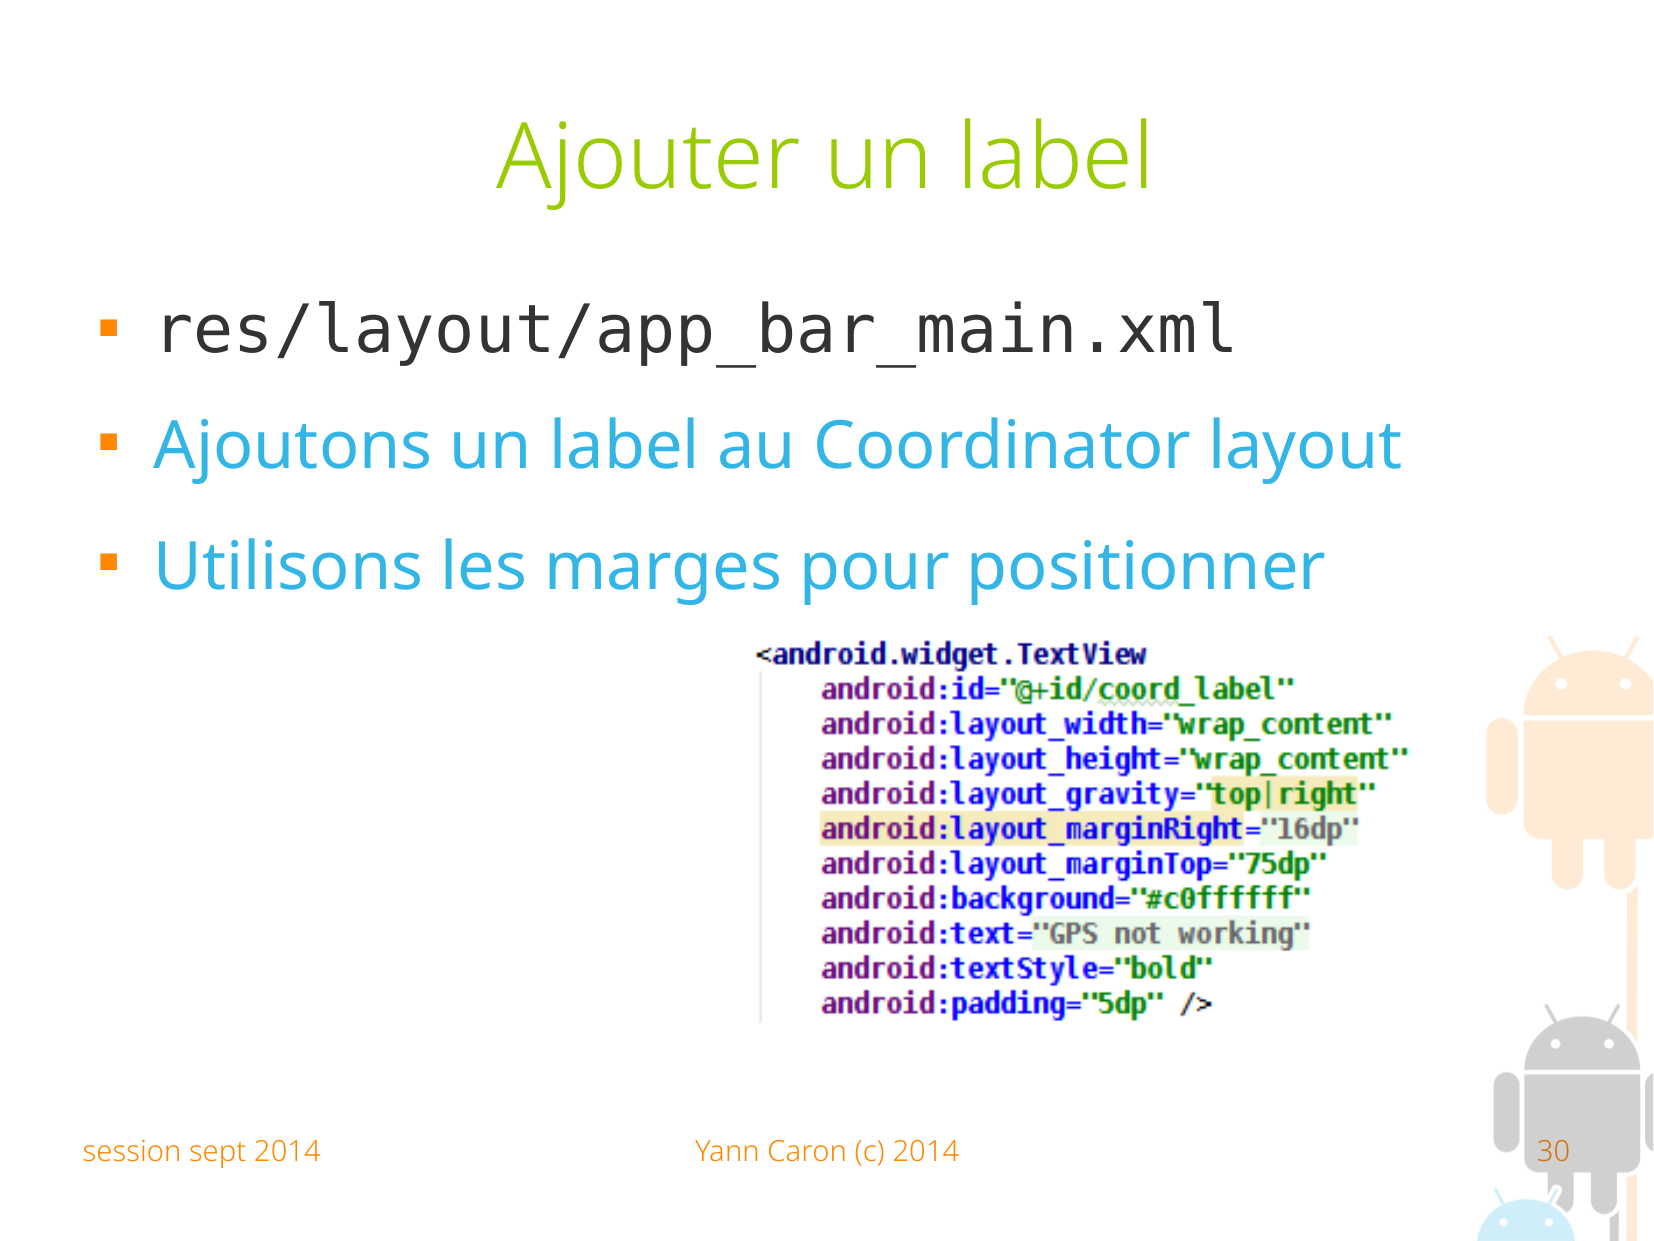

# Ajouter un label
res/layout/app_bar_main.xml
Ajoutons un label au Coordinator layout
Utilisons les marges pour positionner
session sept 2014
Yann Caron (c) 2014
30